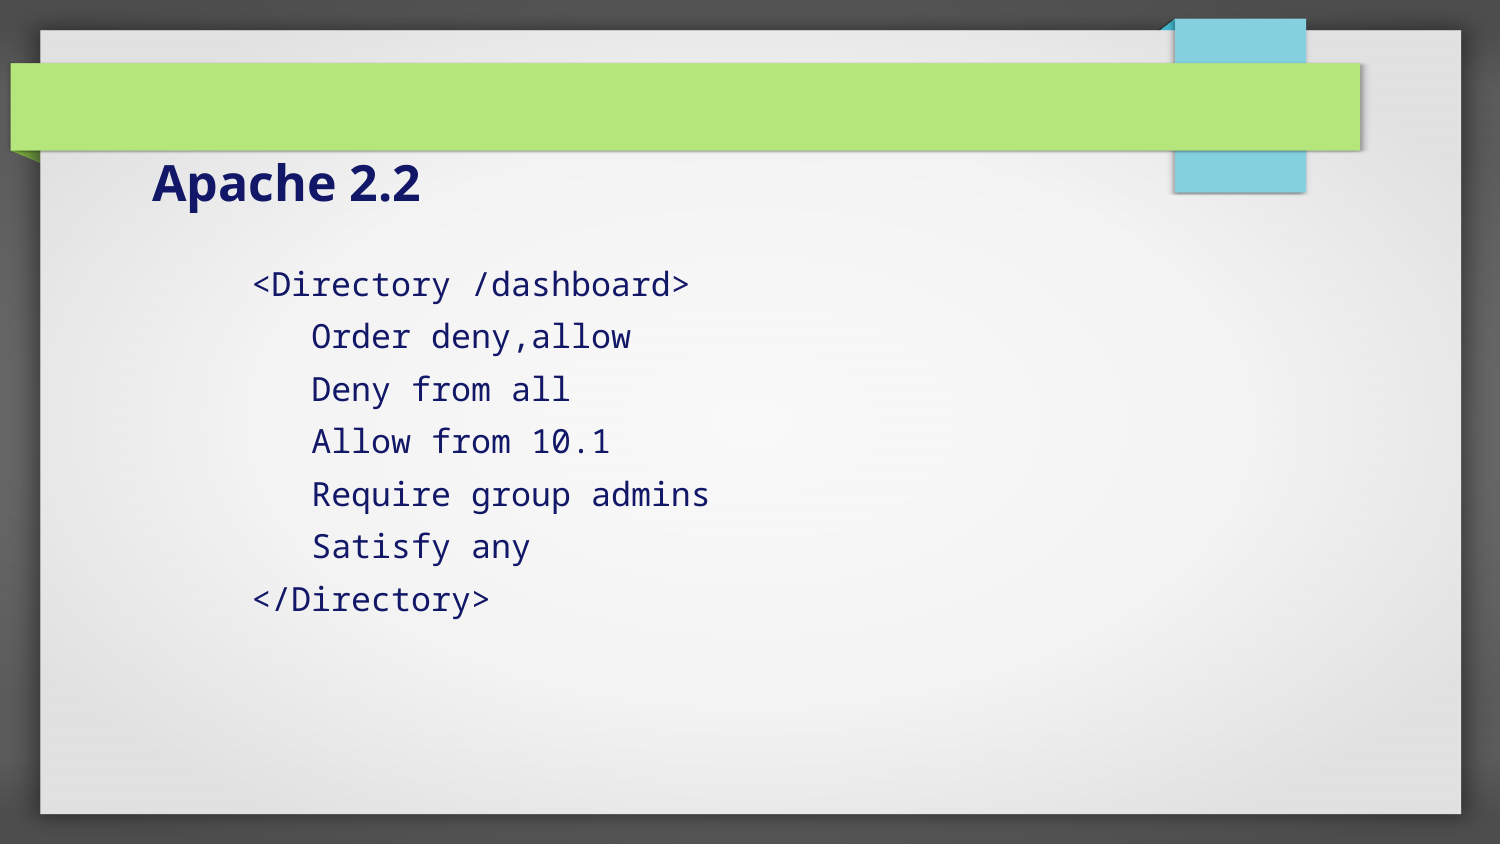

# Apache 2.2
<Directory /dashboard>
 Order deny,allow
 Deny from all
 Allow from 10.1
 Require group admins
 Satisfy any
</Directory>